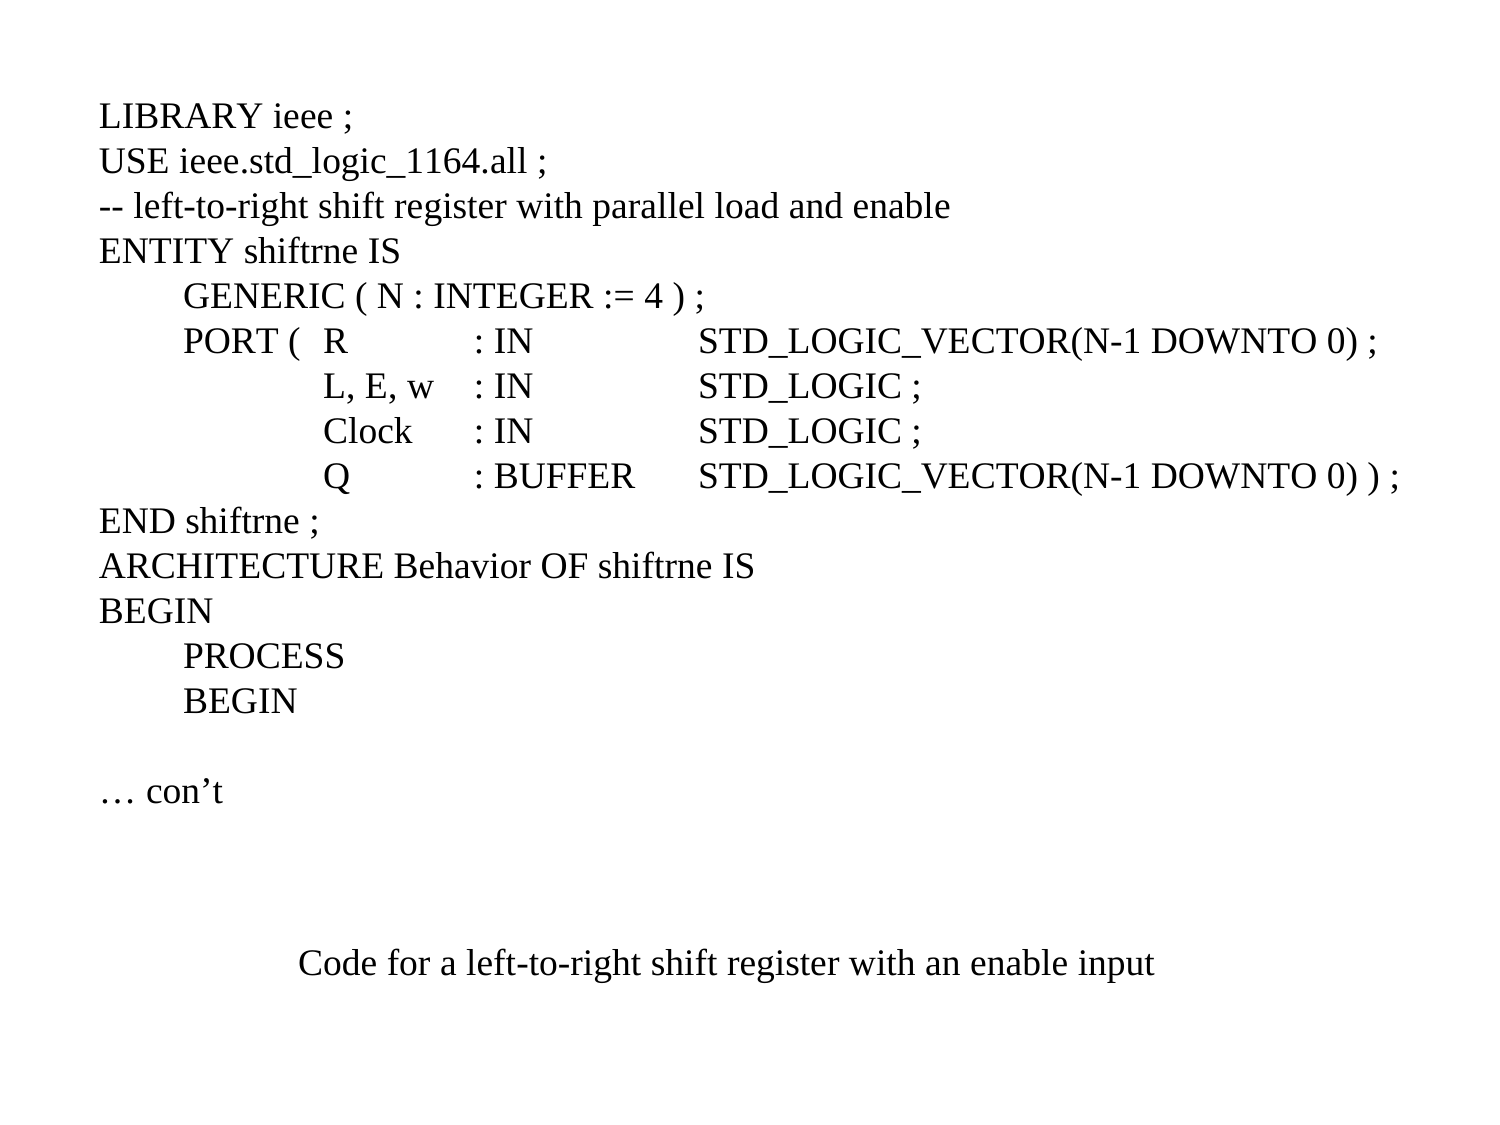

LIBRARY ieee ;
USE ieee.std_logic_1164.all ;
-- left-to-right shift register with parallel load and enable
ENTITY shiftrne IS
	GENERIC ( N : INTEGER := 4 ) ;
	PORT ( 	R 		: IN 			STD_LOGIC_VECTOR(N-1 DOWNTO 0) ;
			L, E, w	: IN 			STD_LOGIC ;
			Clock 	: IN 			STD_LOGIC ;
			Q 		: BUFFER 	STD_LOGIC_VECTOR(N-1 DOWNTO 0) ) ;
END shiftrne ;
ARCHITECTURE Behavior OF shiftrne IS
BEGIN
	PROCESS
	BEGIN
… con’t
Code for a left-to-right shift register with an enable input